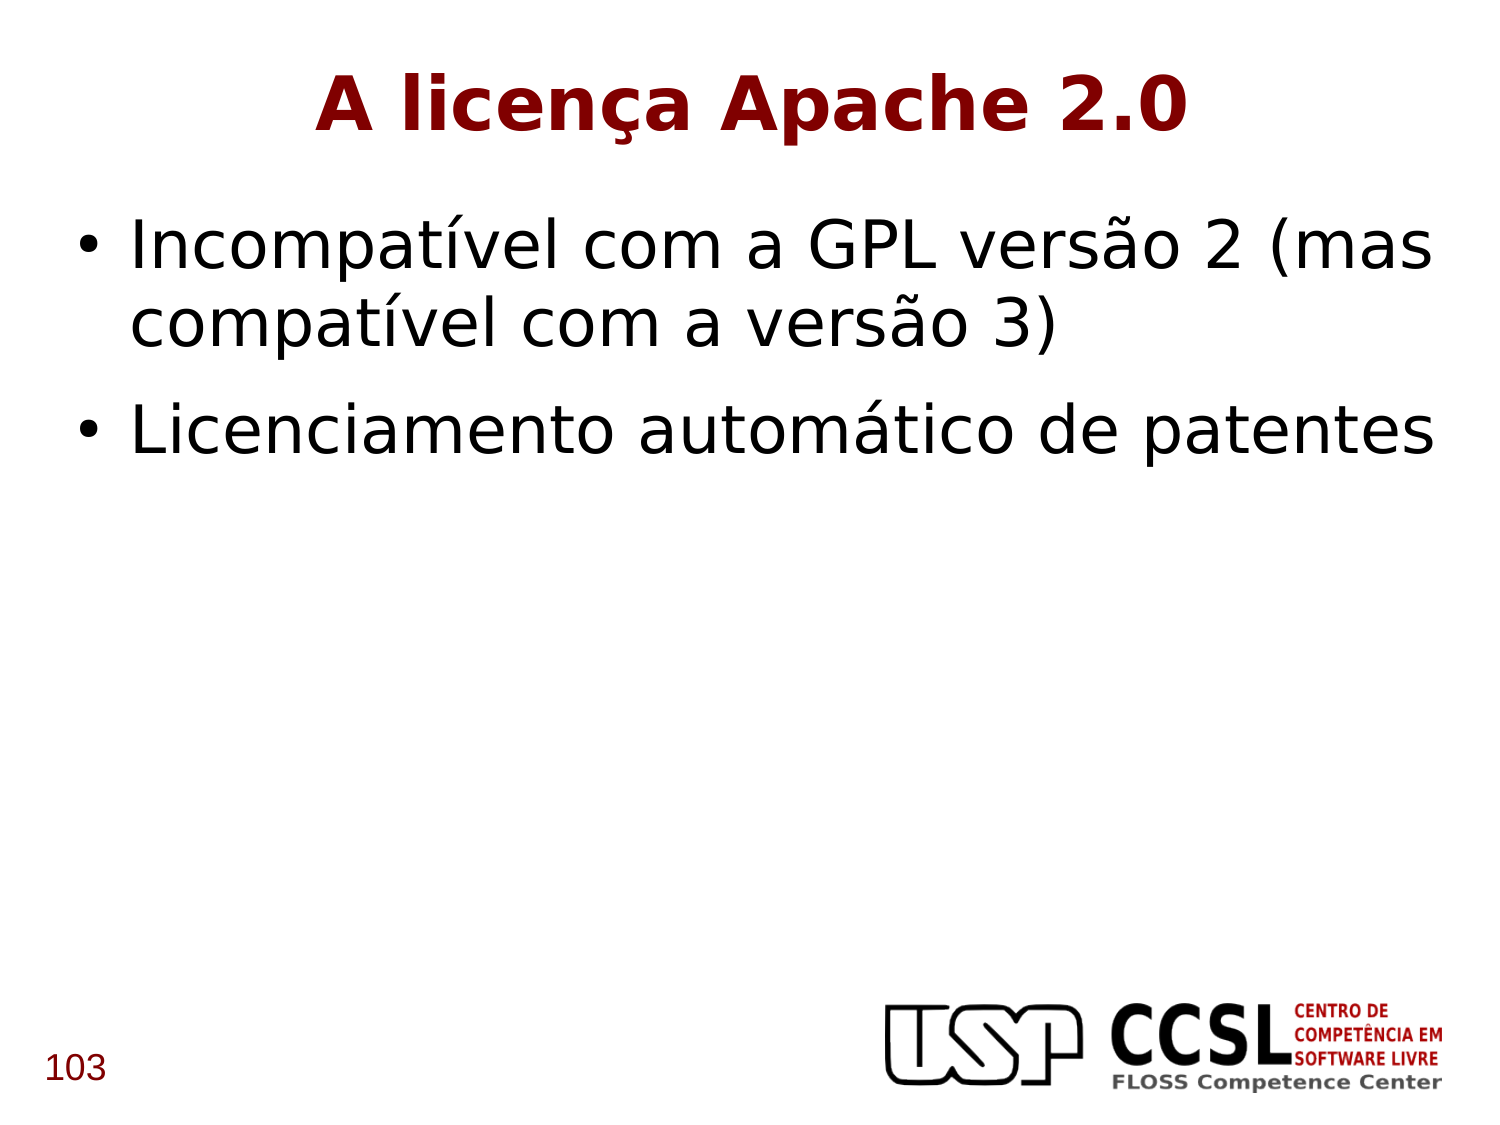

# A licença Apache 2.0
Incompatível com a GPL versão 2 (mas compatível com a versão 3)
Licenciamento automático de patentes